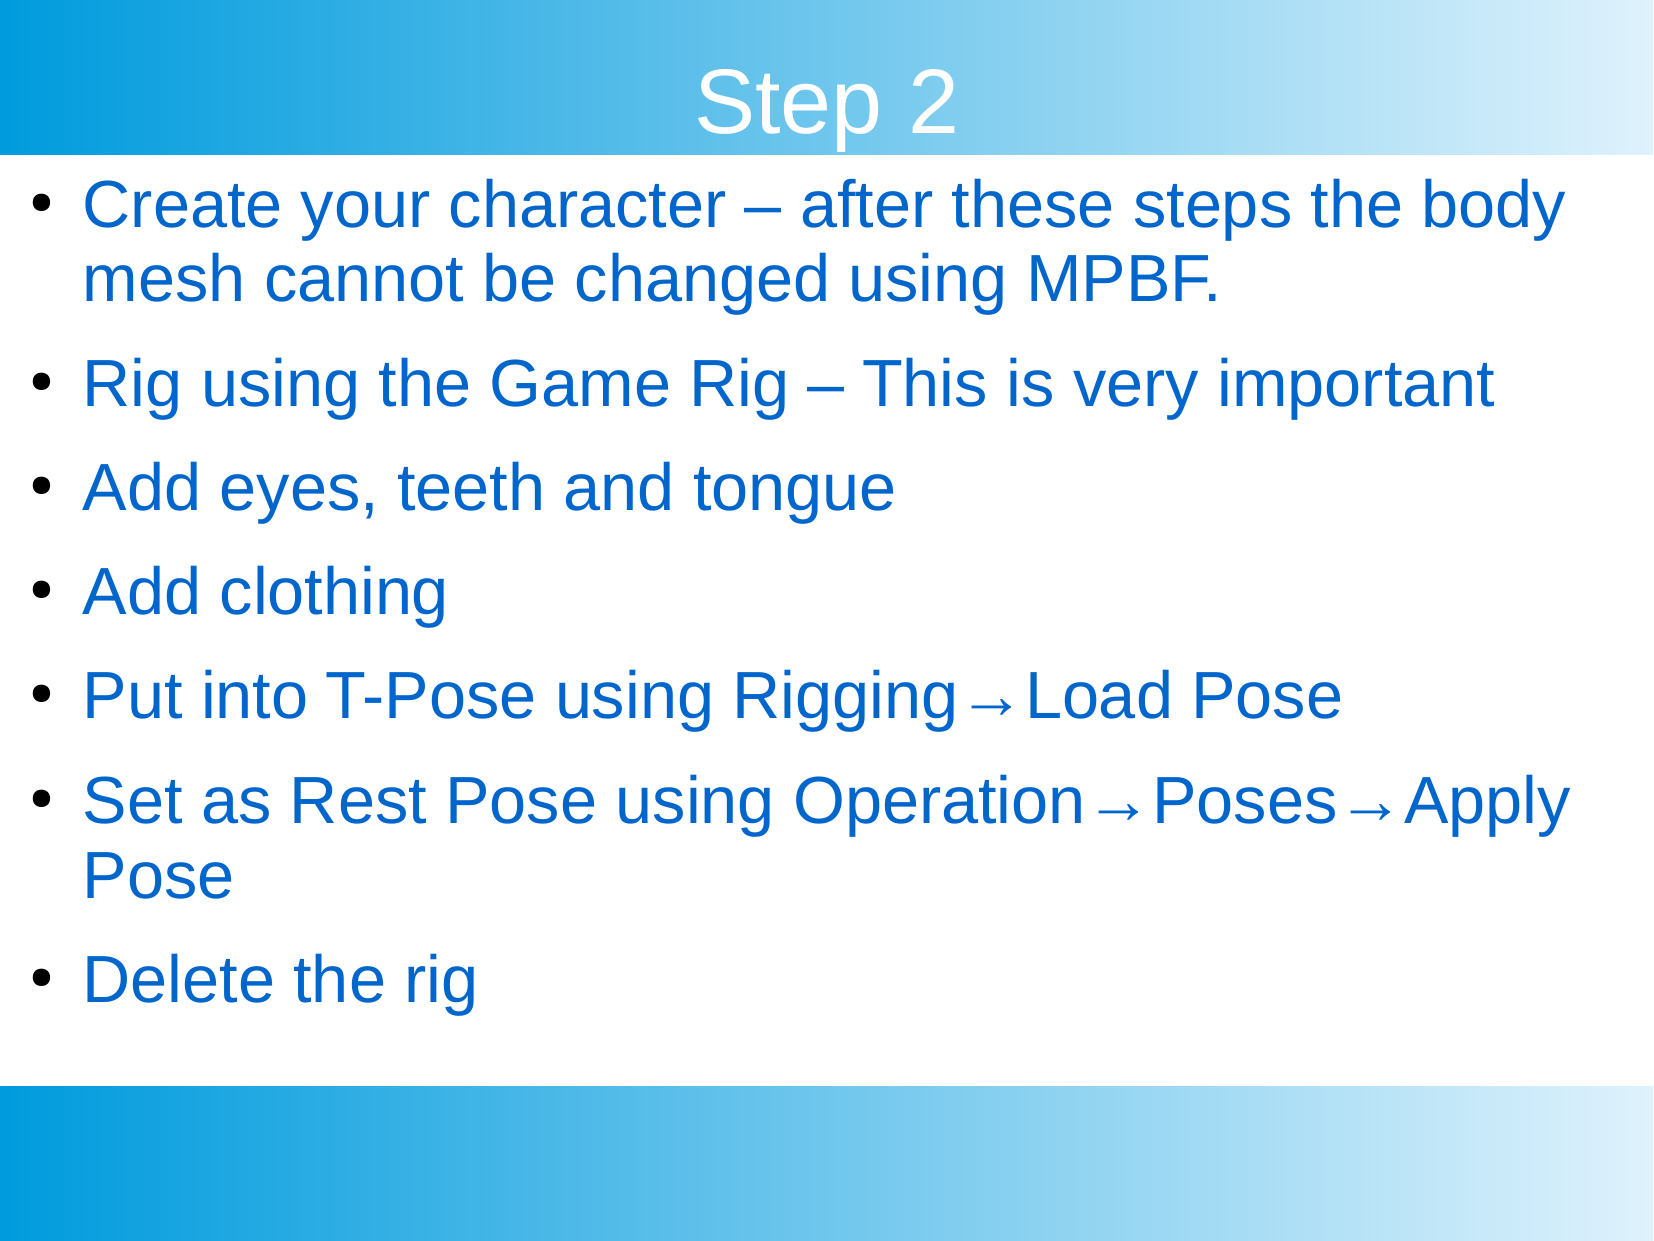

# Step 2
Create your character – after these steps the body mesh cannot be changed using MPBF.
Rig using the Game Rig – This is very important
Add eyes, teeth and tongue
Add clothing
Put into T-Pose using Rigging→Load Pose
Set as Rest Pose using Operation→Poses→Apply Pose
Delete the rig